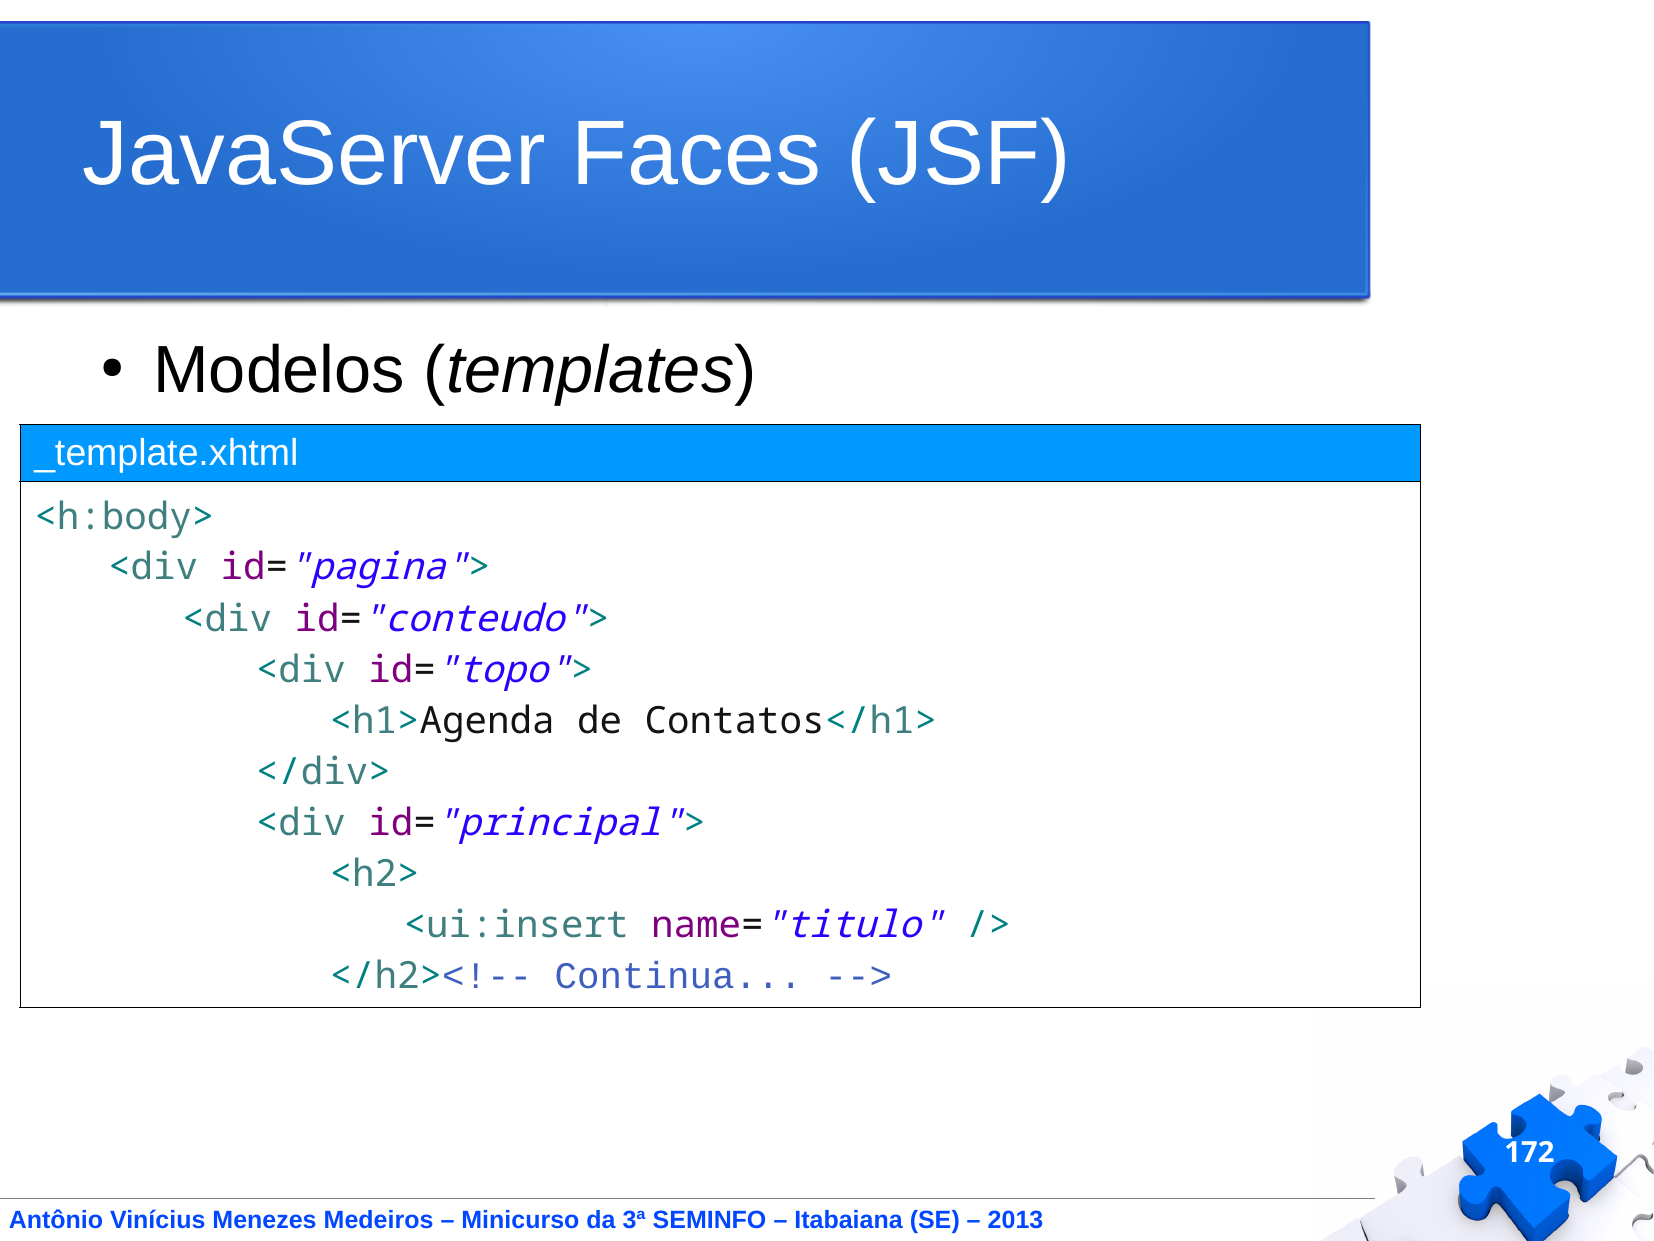

# JavaServer Faces (JSF)
Modelos (templates)
| \_template.xhtml |
| --- |
| <h:body> <div id="pagina"> <div id="conteudo"> <div id="topo"> <h1>Agenda de Contatos</h1> </div> <div id="principal"> <h2> <ui:insert name="titulo" /> </h2><!-- Continua... --> |
172